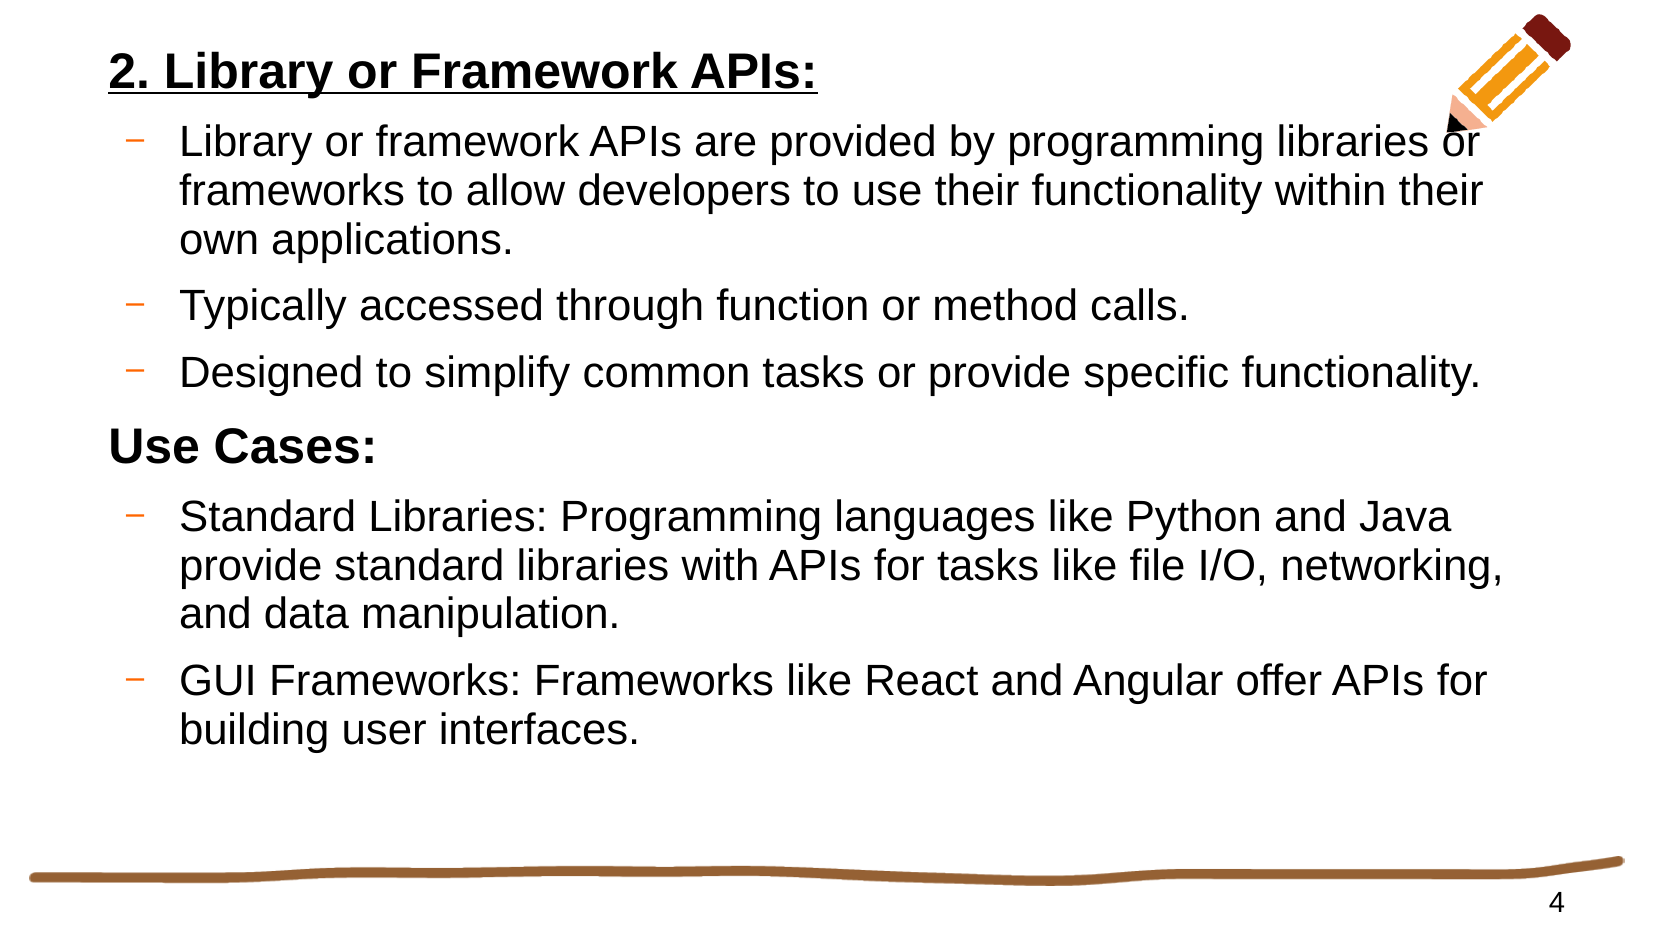

# 2. Library or Framework APIs:
Library or framework APIs are provided by programming libraries or frameworks to allow developers to use their functionality within their own applications.
Typically accessed through function or method calls.
Designed to simplify common tasks or provide specific functionality.
Use Cases:
Standard Libraries: Programming languages like Python and Java provide standard libraries with APIs for tasks like file I/O, networking, and data manipulation.
GUI Frameworks: Frameworks like React and Angular offer APIs for building user interfaces.
4